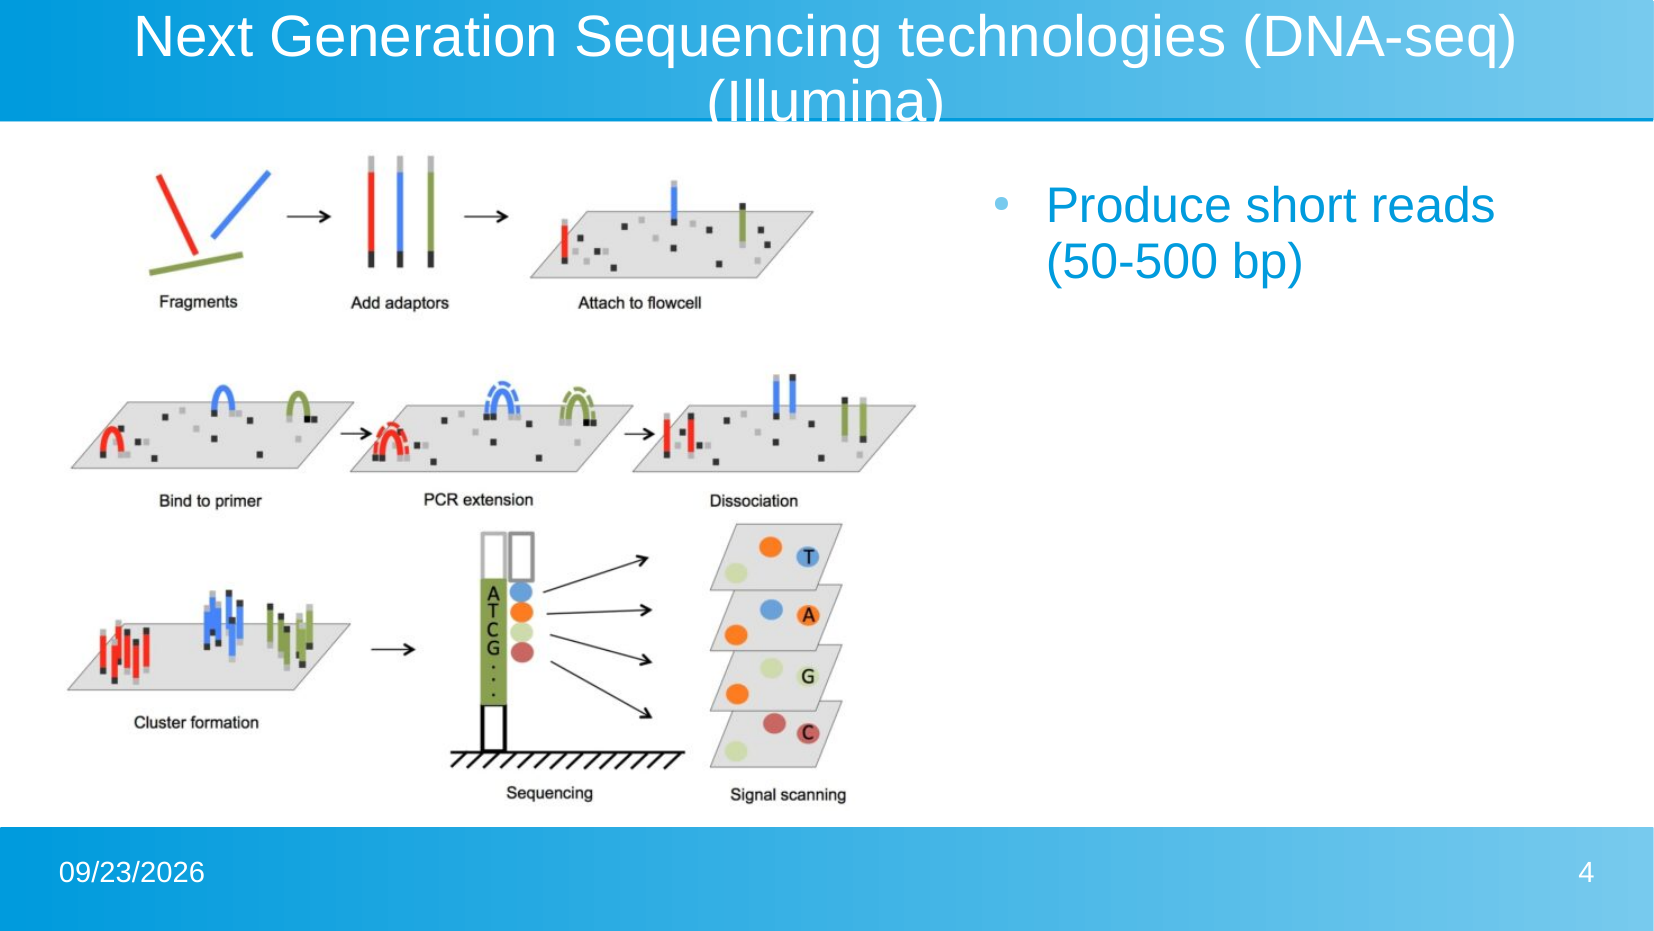

# Next Generation Sequencing technologies (DNA-seq)(Illumina)
Produce short reads (50-500 bp)
4